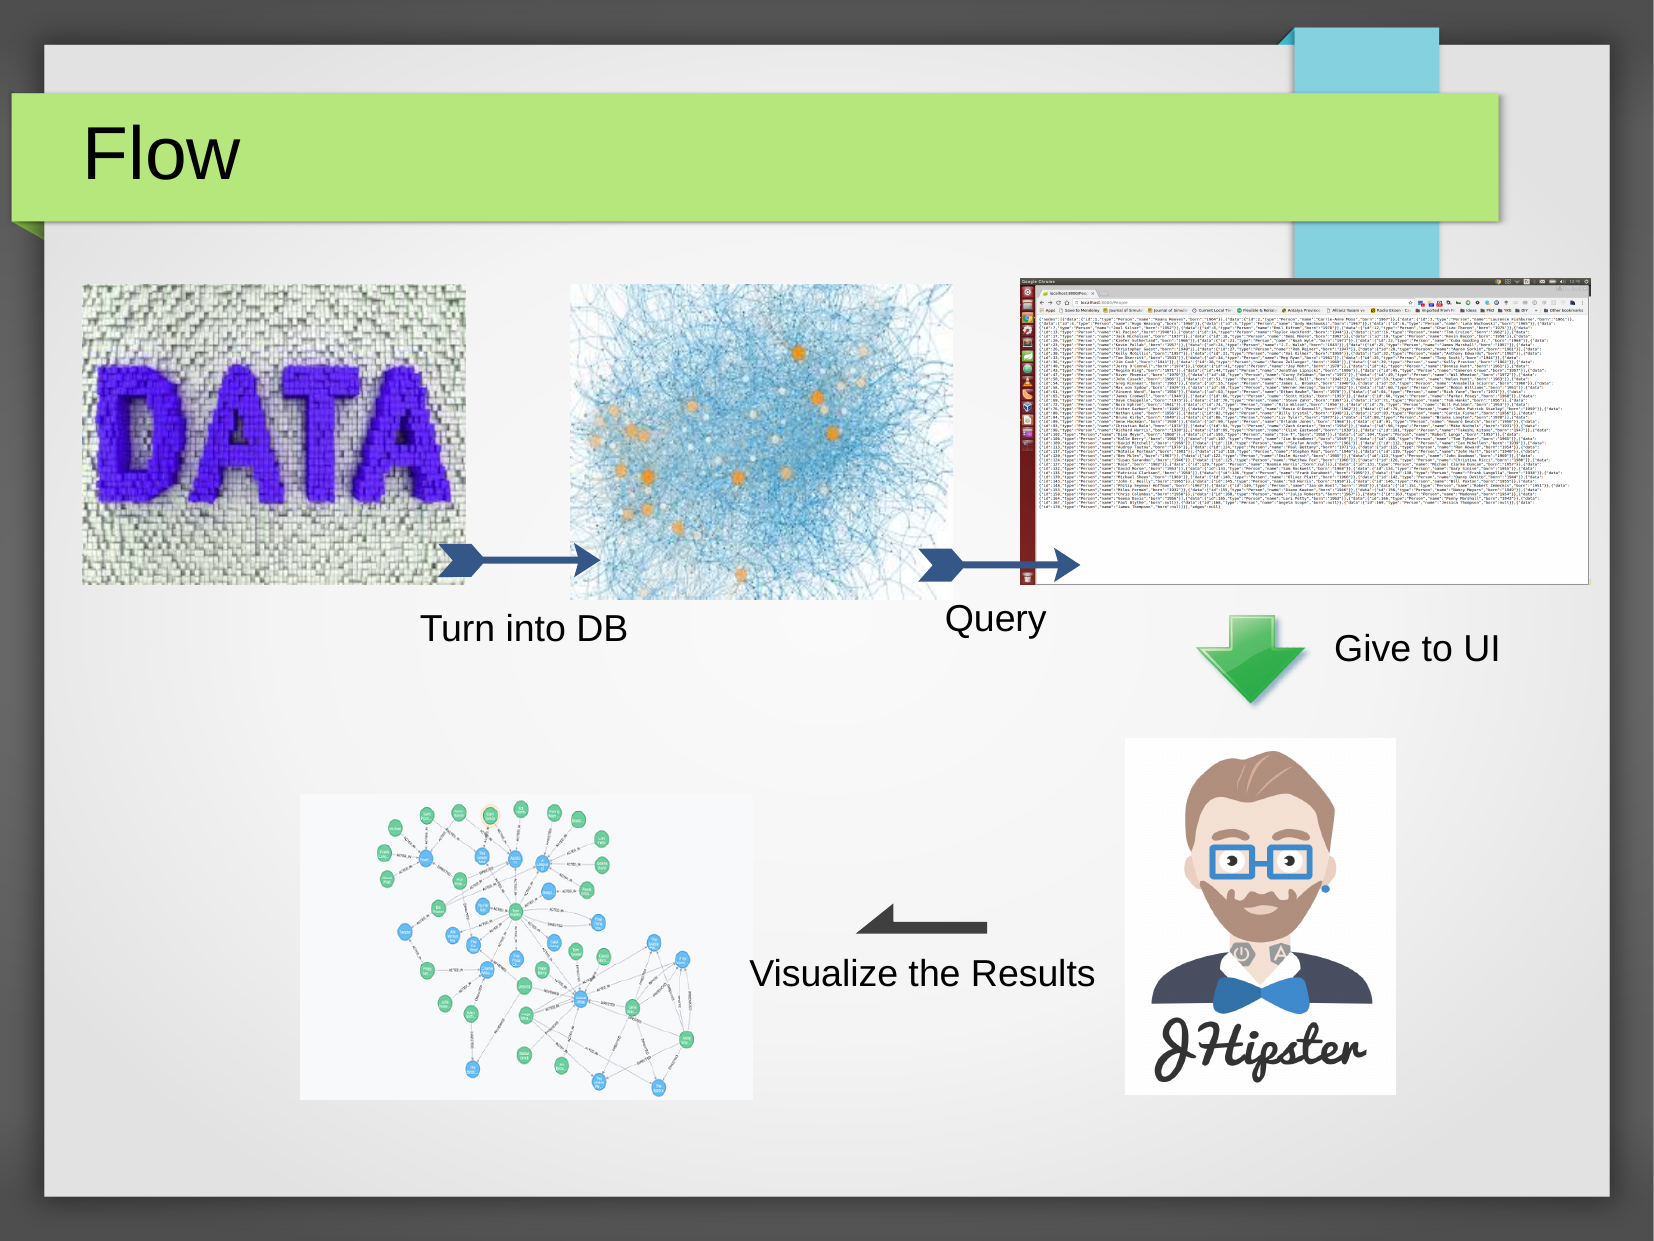

# Flow
Query
Turn into DB
Give to UI
Visualize the Results